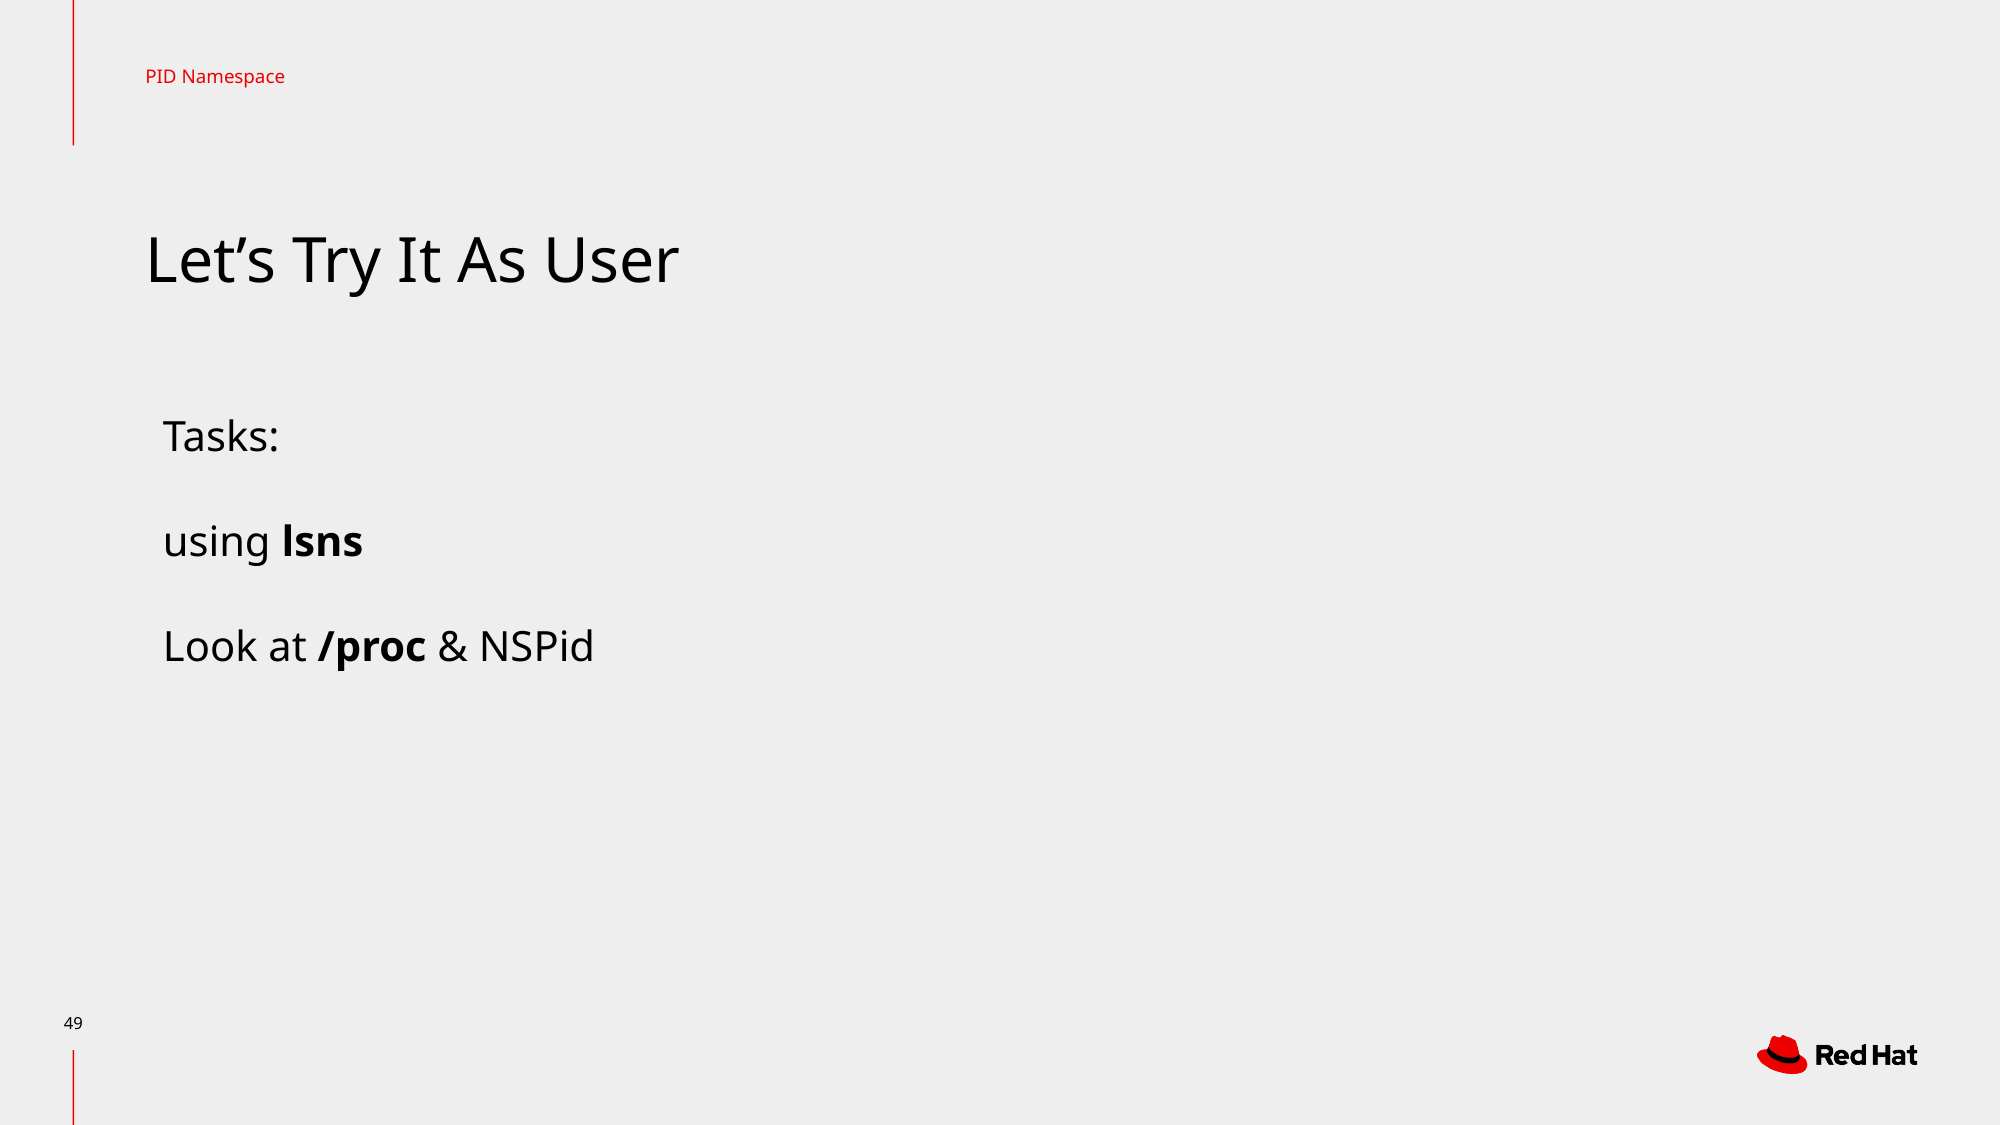

# PID Namespace
Let’s Try It As User
Tasks:
using lsns
Look at /proc & NSPid